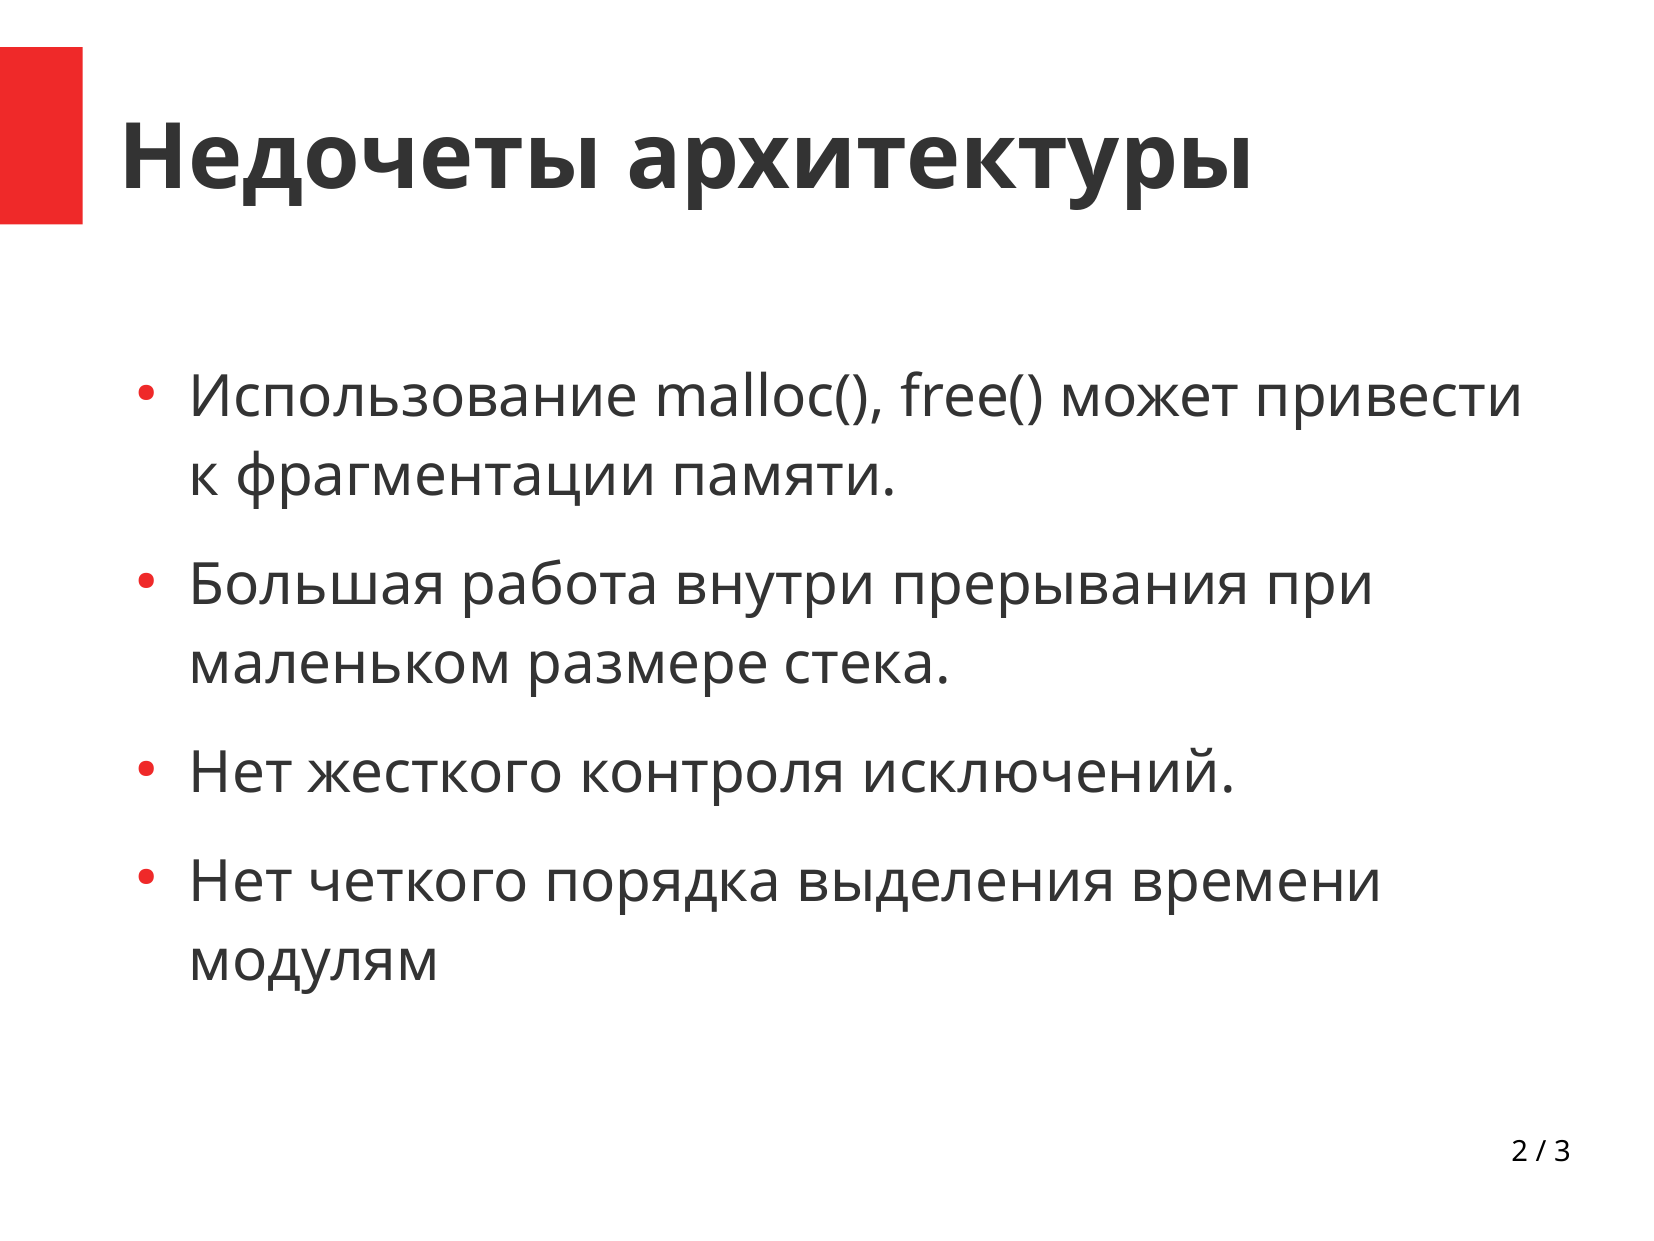

# Недочеты архитектуры
Использование malloc(), free() может привести к фрагментации памяти.
Большая работа внутри прерывания при маленьком размере стека.
Нет жесткого контроля исключений.
Нет четкого порядка выделения времени модулям
2